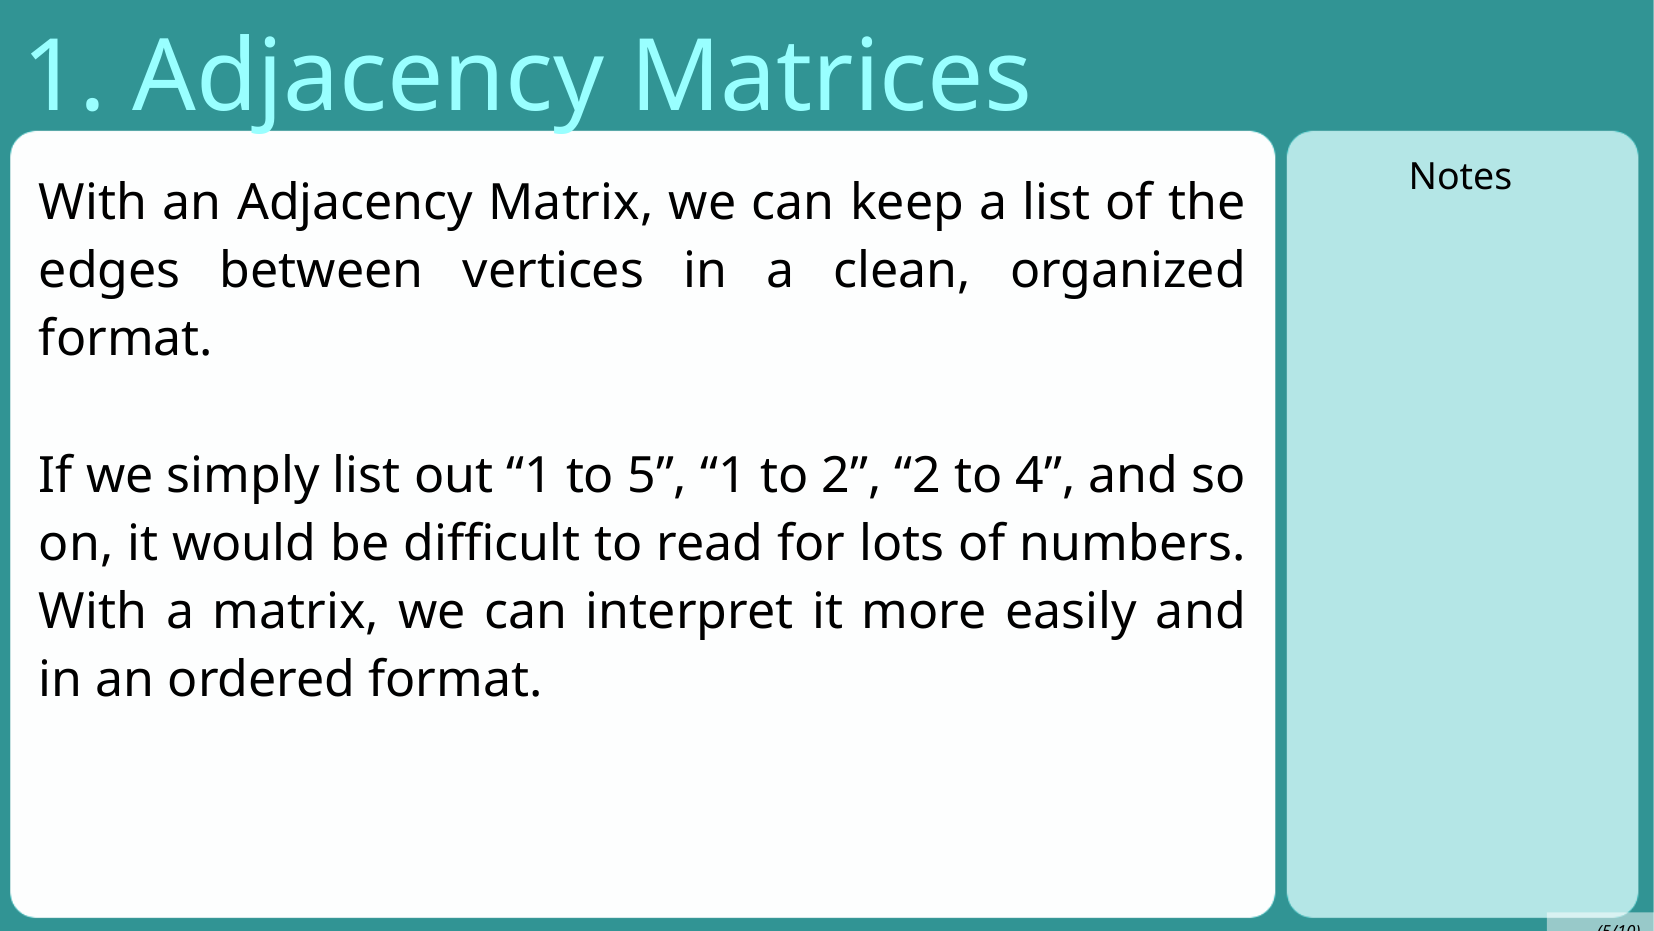

# 1. Adjacency Matrices
Notes
With an Adjacency Matrix, we can keep a list of the edges between vertices in a clean, organized format.
If we simply list out “1 to 5”, “1 to 2”, “2 to 4”, and so on, it would be difficult to read for lots of numbers. With a matrix, we can interpret it more easily and in an ordered format.